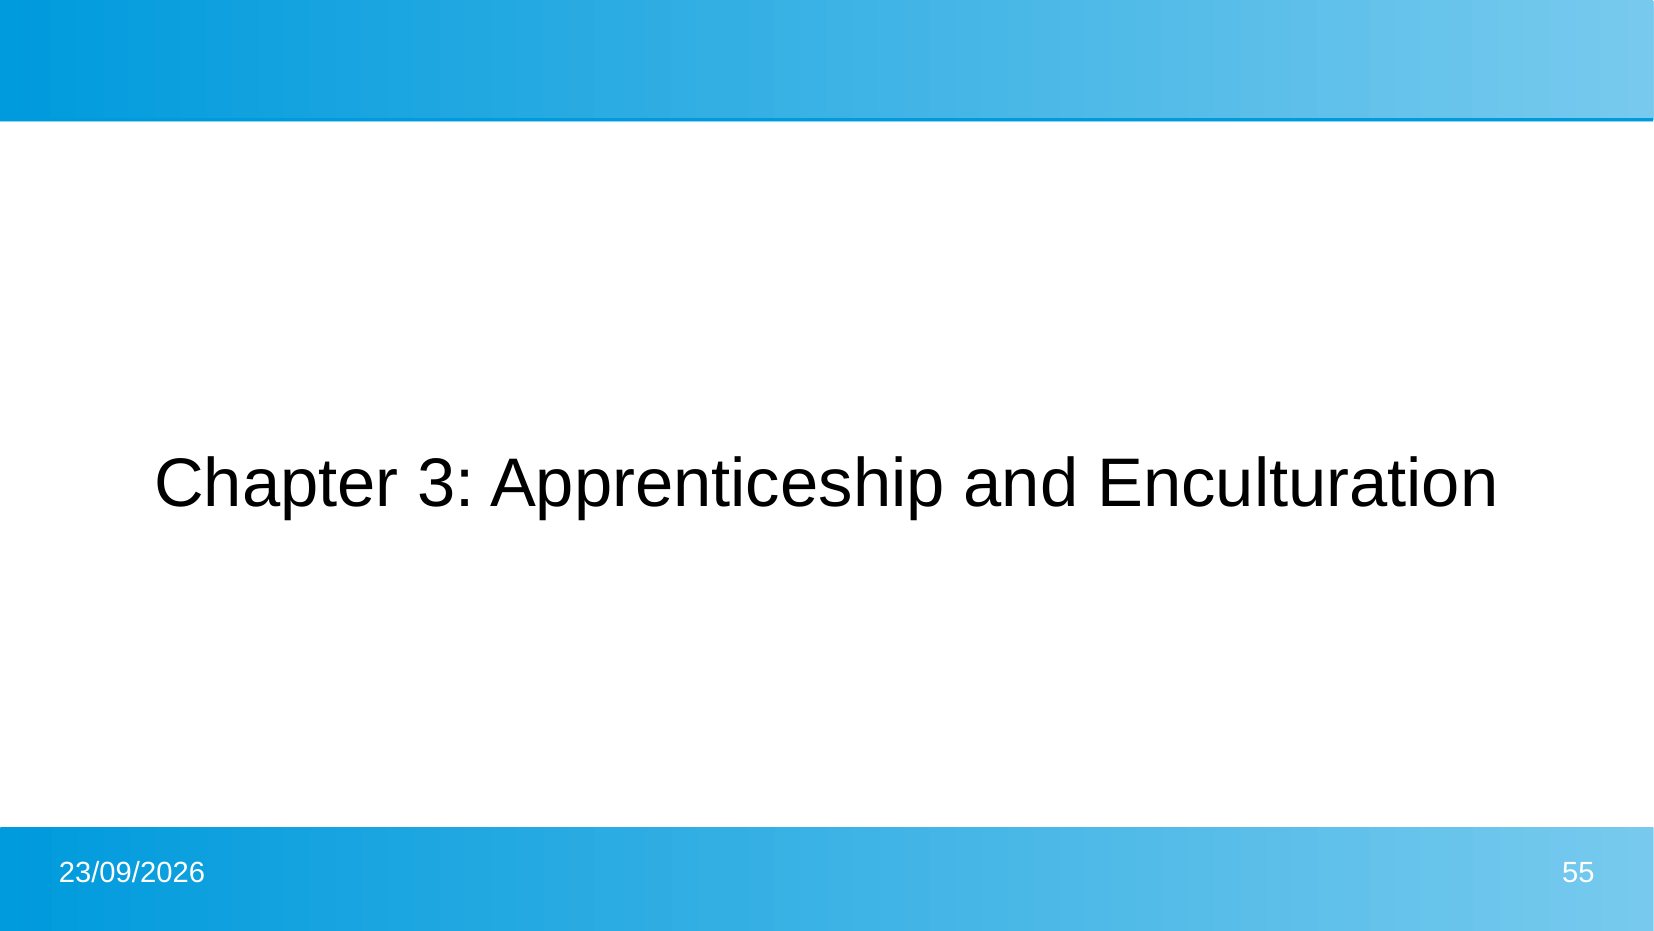

# Chapter 3: Apprenticeship and Enculturation
55